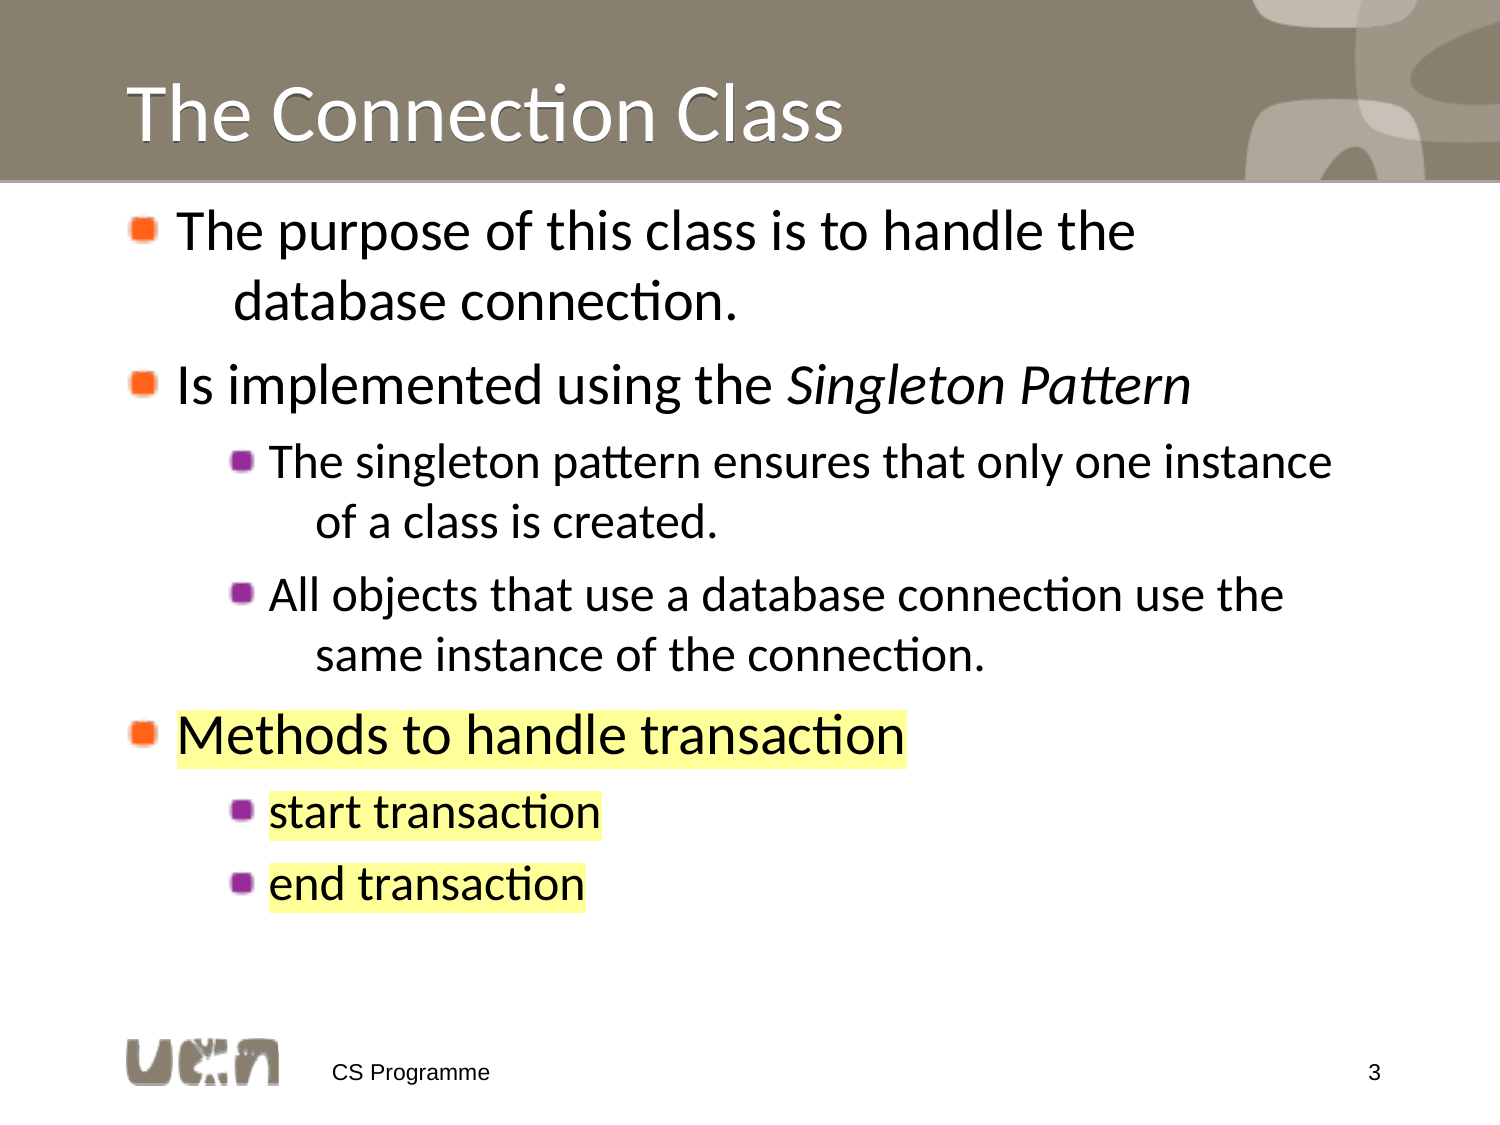

# The Connection Class
The purpose of this class is to handle the database connection.
Is implemented using the Singleton Pattern
The singleton pattern ensures that only one instance of a class is created.
All objects that use a database connection use the same instance of the connection.
Methods to handle transaction
start transaction
end transaction
CS Programme